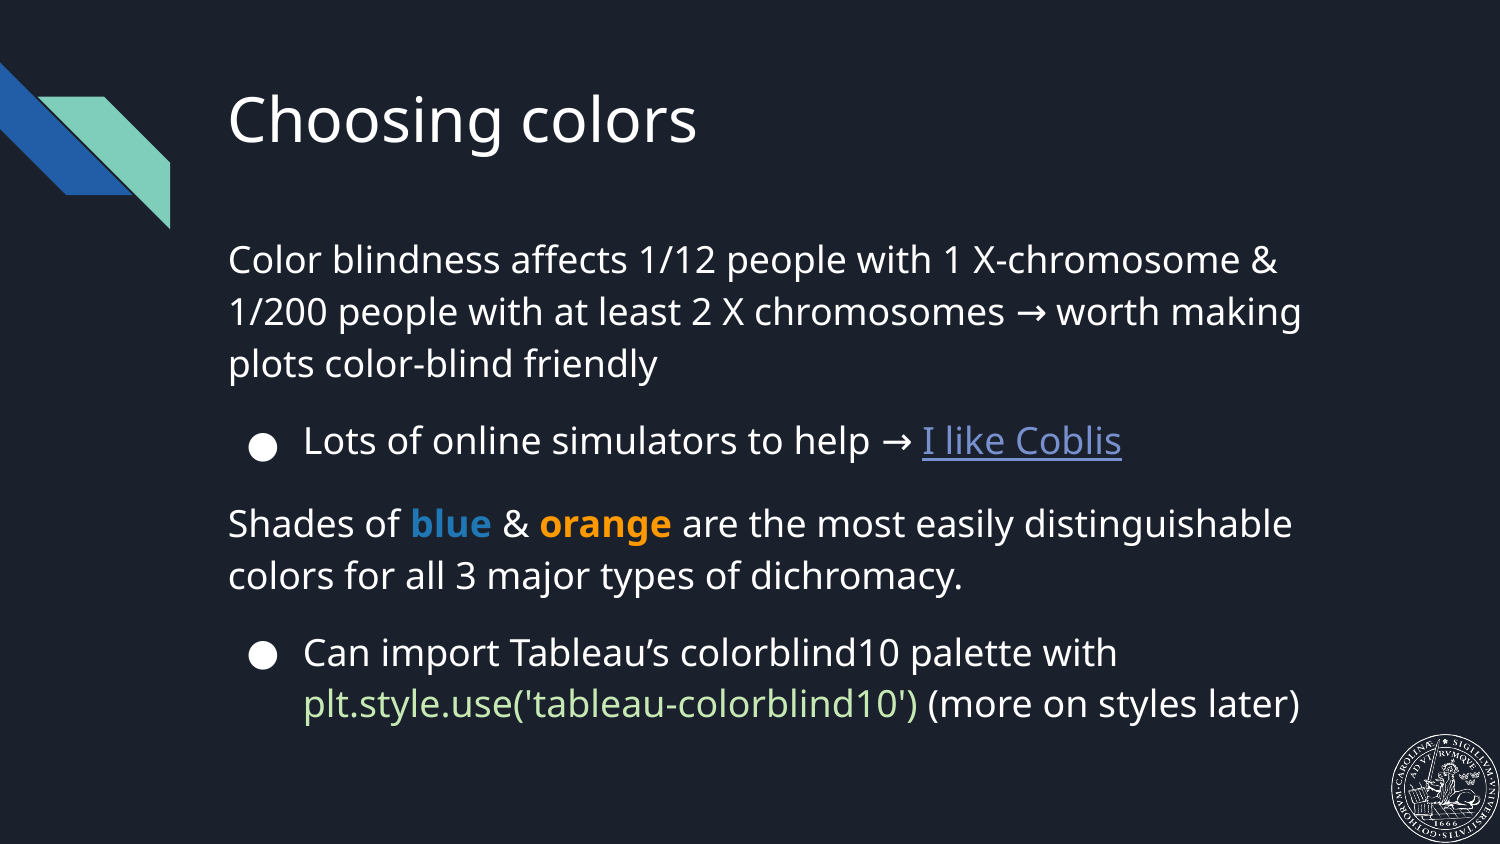

Choosing colors
# Color blindness affects 1/12 people with 1 X-chromosome & 1/200 people with at least 2 X chromosomes → worth making plots color-blind friendly
Lots of online simulators to help → I like Coblis
Shades of blue & orange are the most easily distinguishable colors for all 3 major types of dichromacy.
Can import Tableau’s colorblind10 palette with plt.style.use('tableau-colorblind10') (more on styles later)